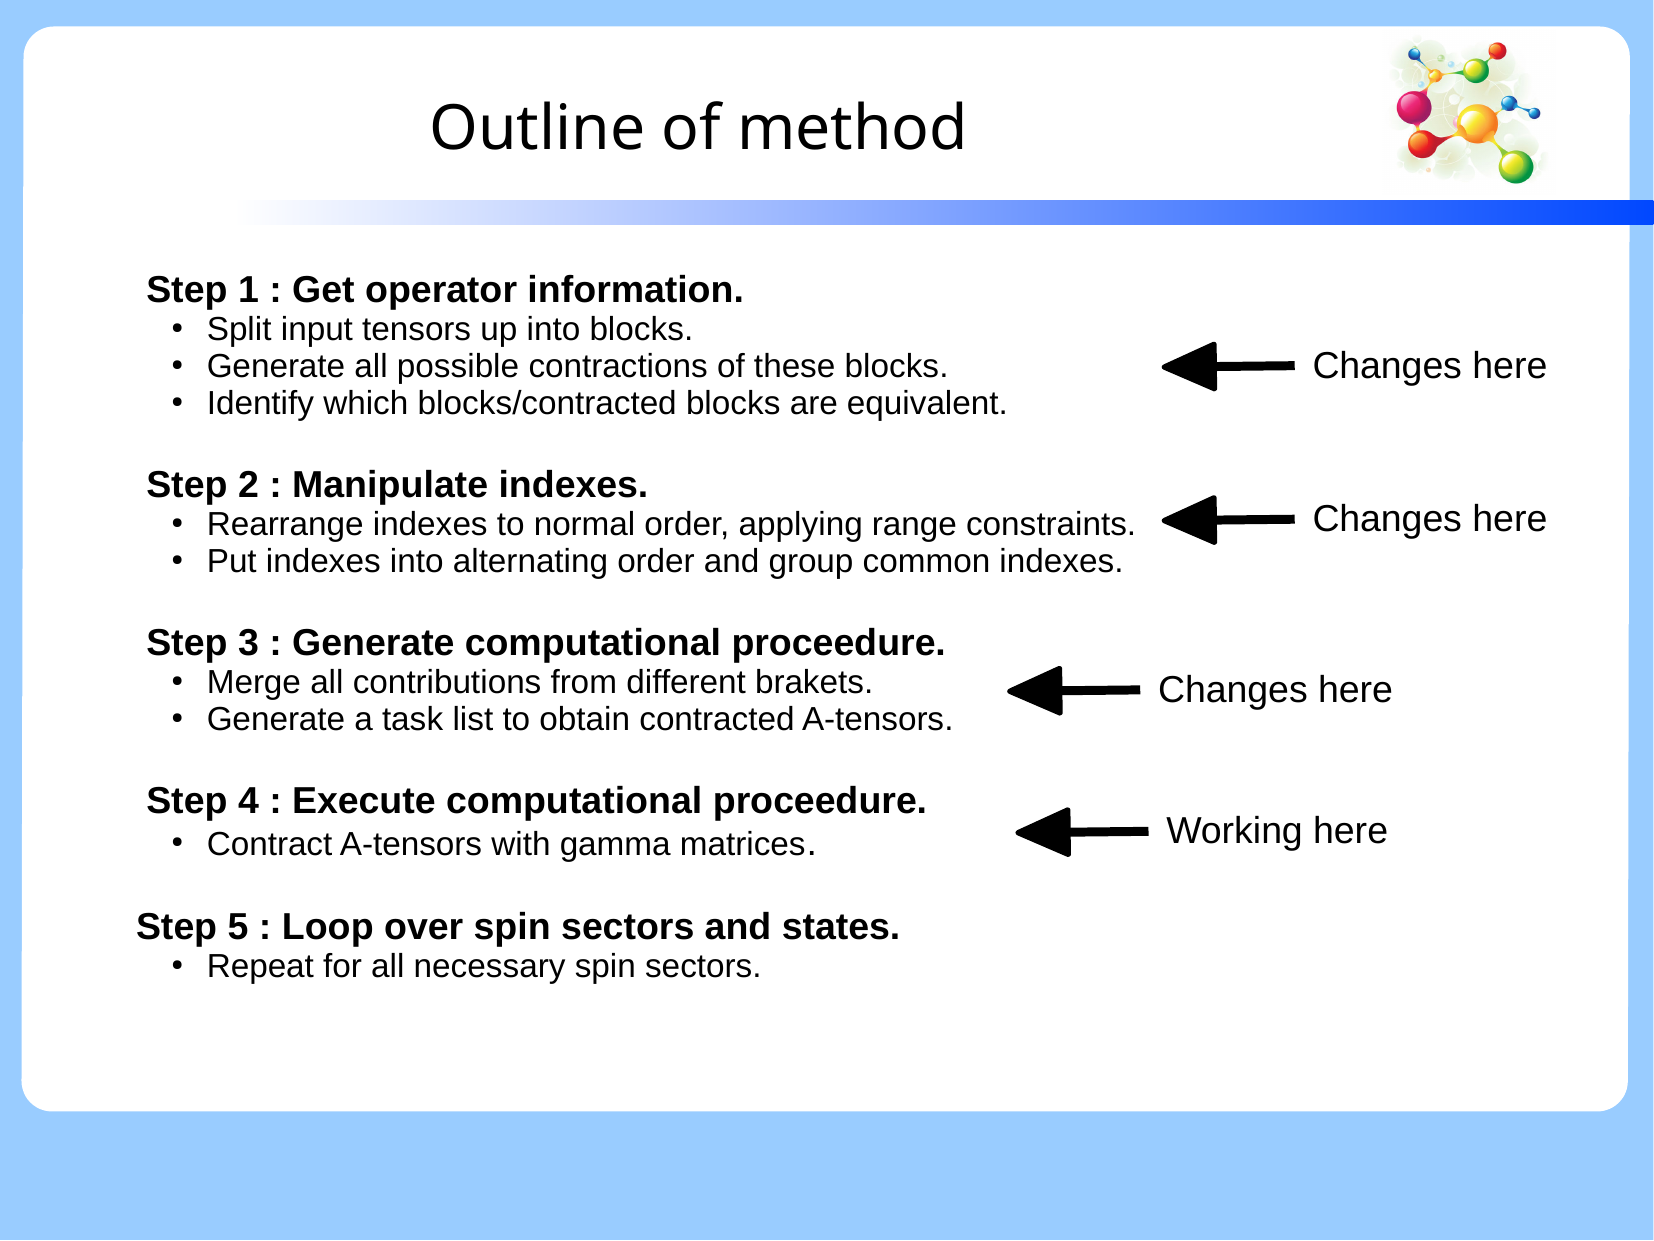

# Outline of method
 Step 1 : Get operator information.
Split input tensors up into blocks.
Generate all possible contractions of these blocks.
Identify which blocks/contracted blocks are equivalent.
 Step 2 : Manipulate indexes.
Rearrange indexes to normal order, applying range constraints.
Put indexes into alternating order and group common indexes.
 Step 3 : Generate computational proceedure.
Merge all contributions from different brakets.
Generate a task list to obtain contracted A-tensors.
 Step 4 : Execute computational proceedure.
Contract A-tensors with gamma matrices.
Step 5 : Loop over spin sectors and states.
Repeat for all necessary spin sectors.
Changes here
Changes here
Changes here
Working here